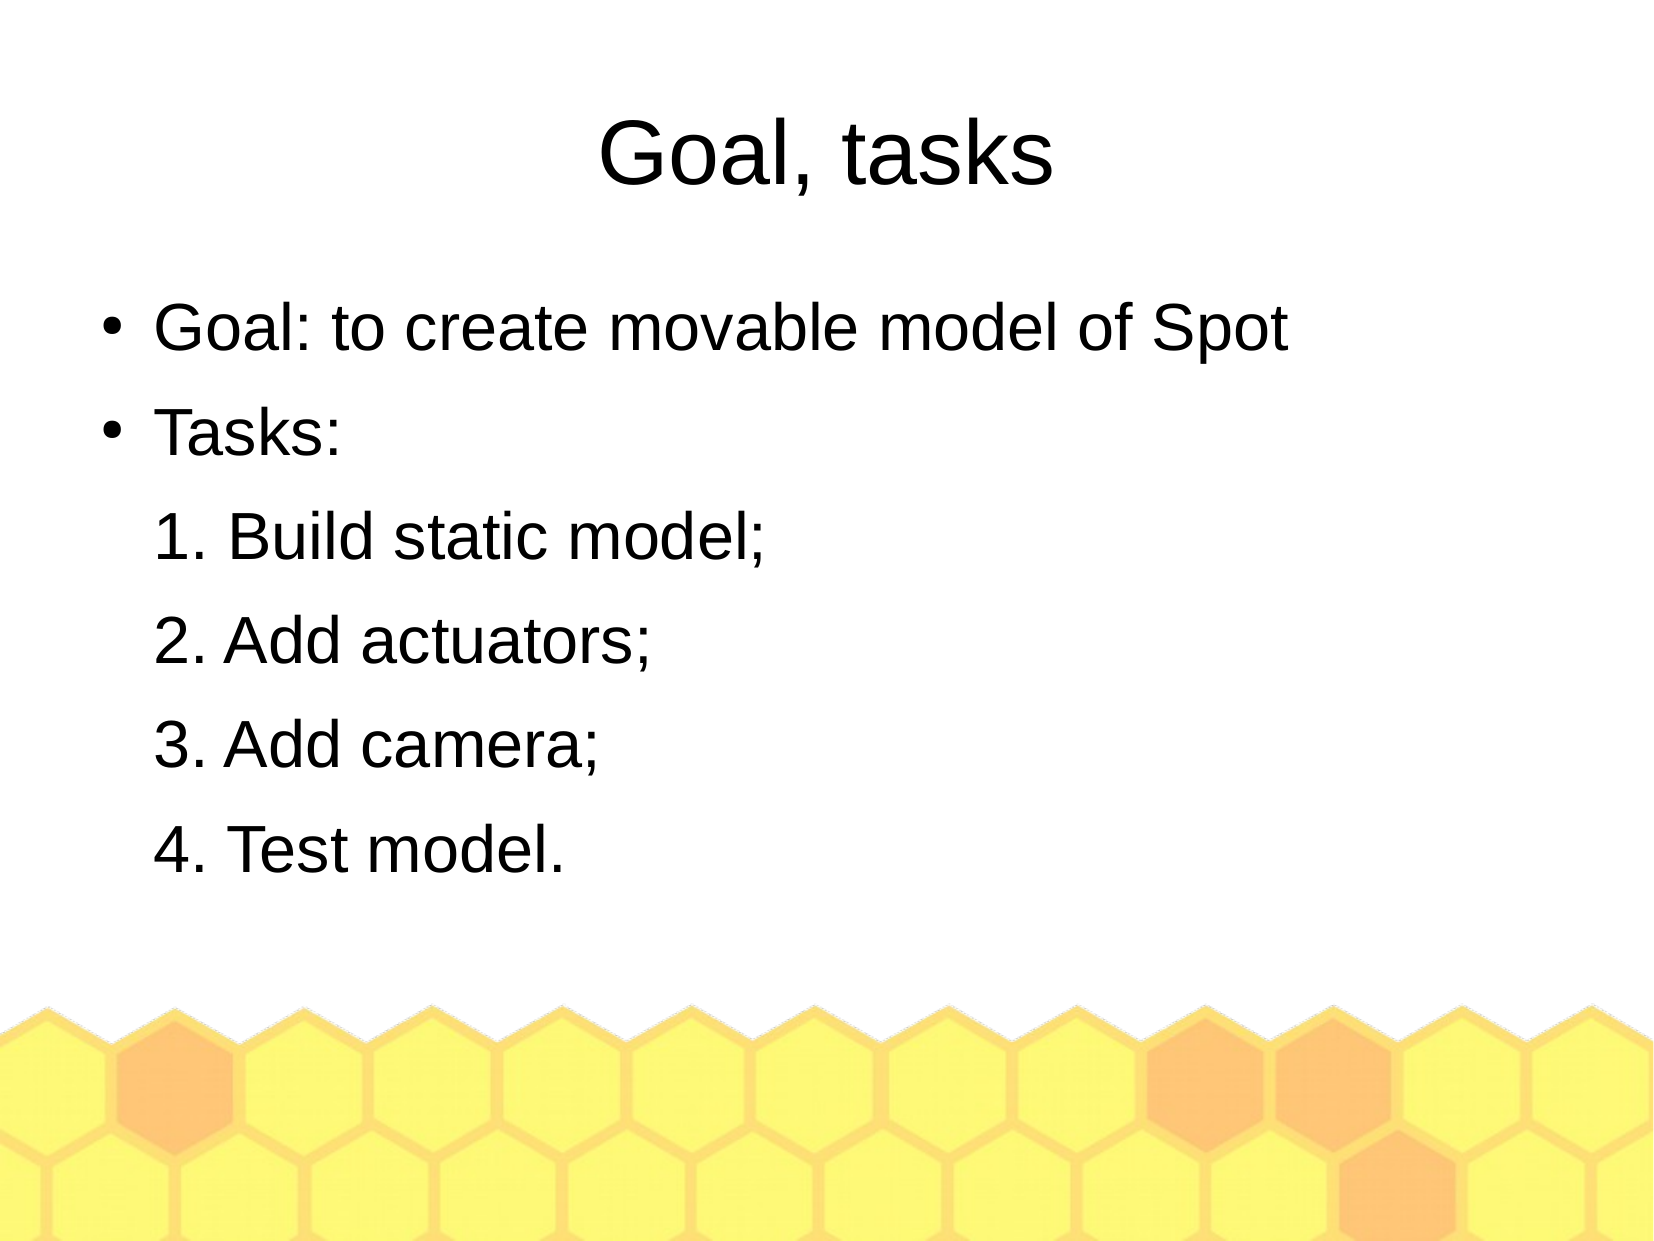

# Goal, tasks
Goal: to create movable model of Spot
Tasks:
1. Build static model;
2. Add actuators;
3. Add camera;
4. Test model.